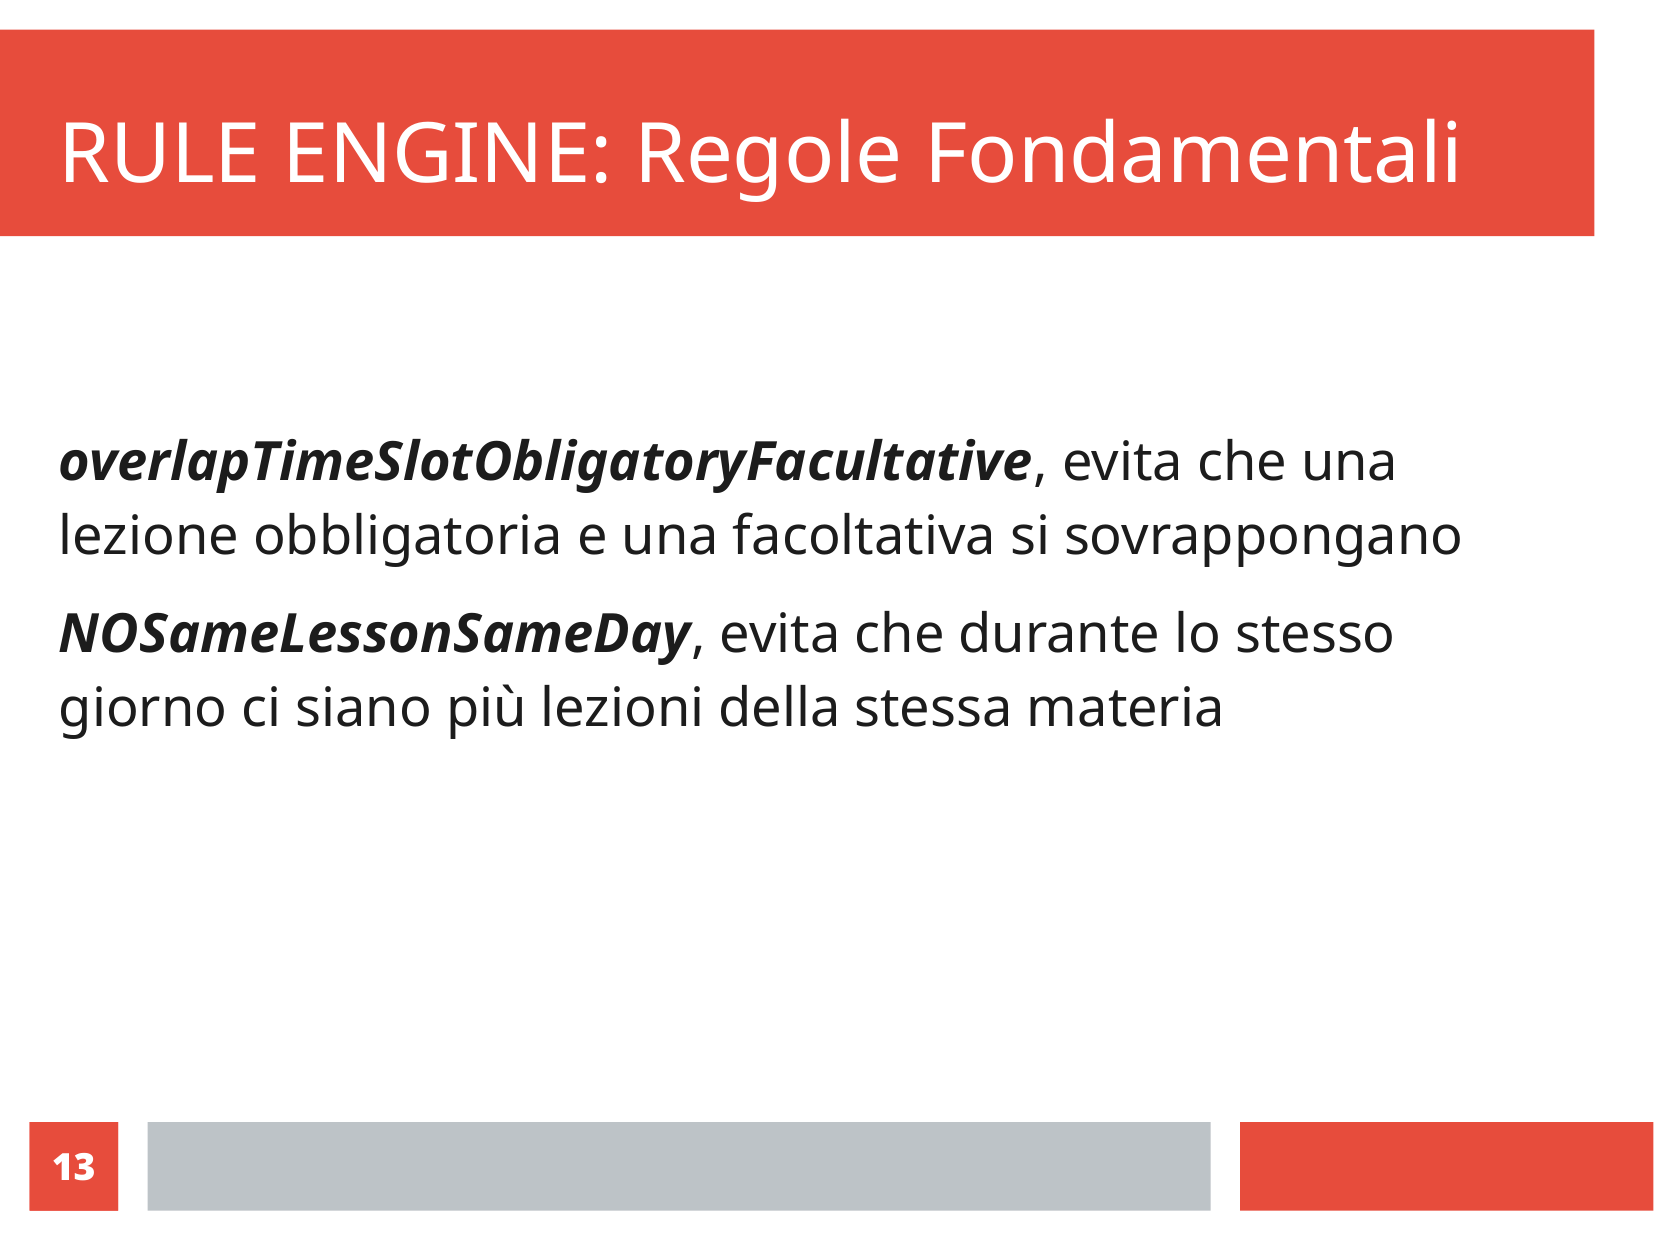

# RULE ENGINE: Regole Fondamentali
overlapTimeSlotObligatoryFacultative, evita che una lezione obbligatoria e una facoltativa si sovrappongano
NOSameLessonSameDay, evita che durante lo stesso giorno ci siano più lezioni della stessa materia
13